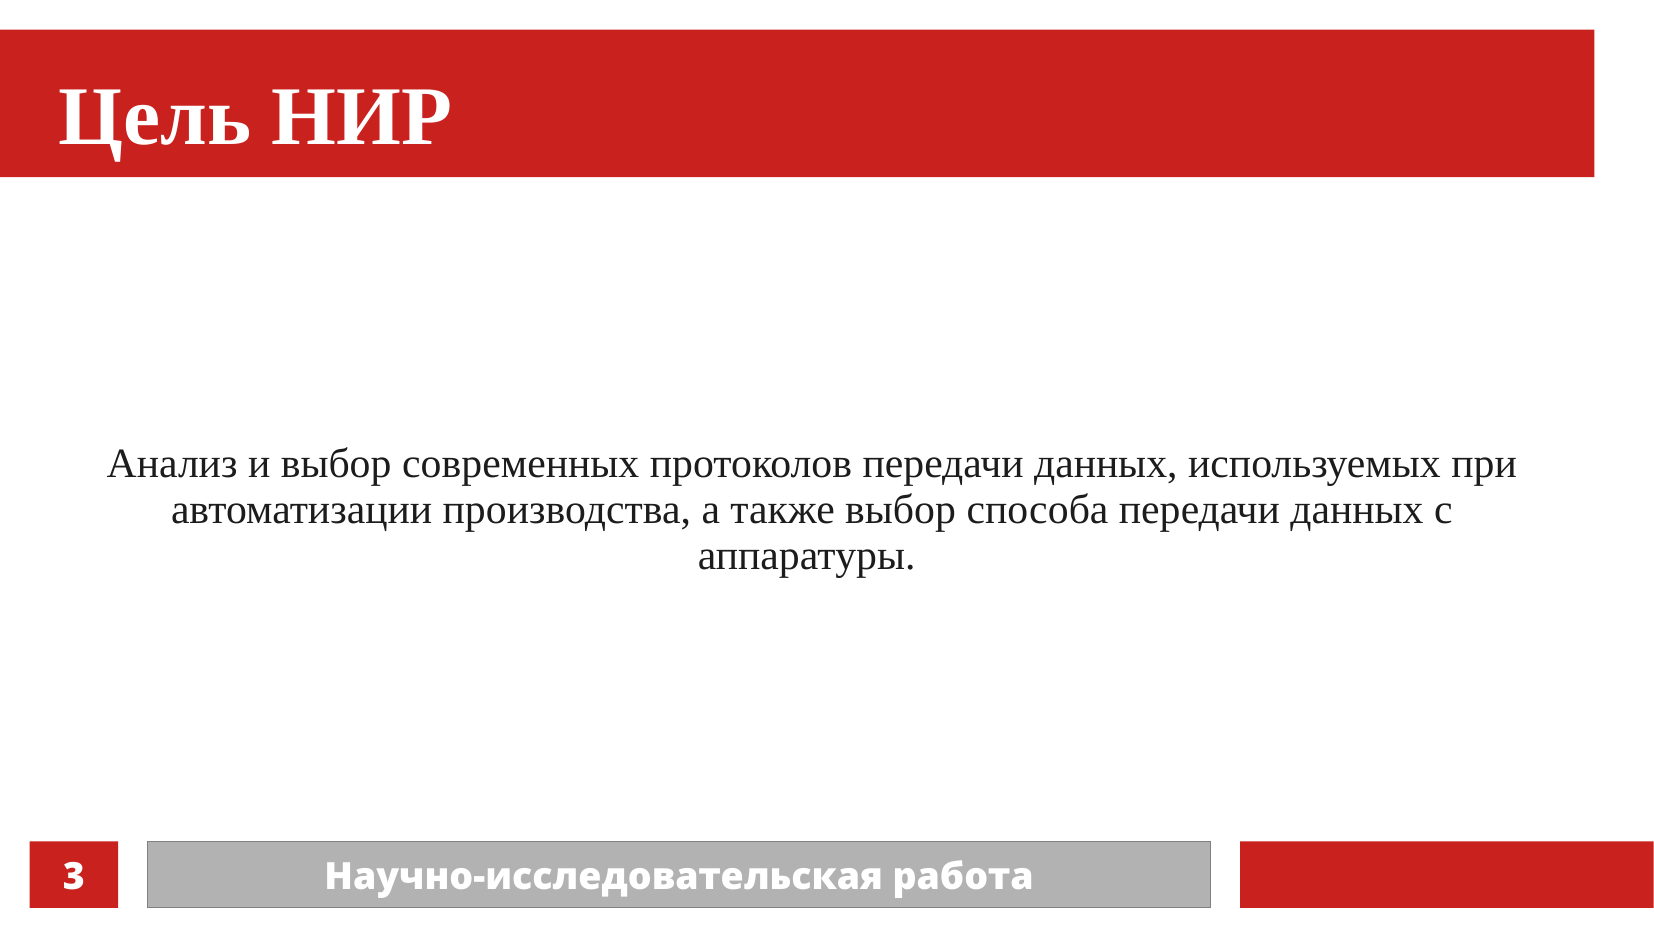

# Цель НИР
Анализ и выбор современных протоколов передачи данных, используемых при автоматизации производства, а также выбор способа передачи данных с аппаратуры.
3
Научно-исследовательская работа